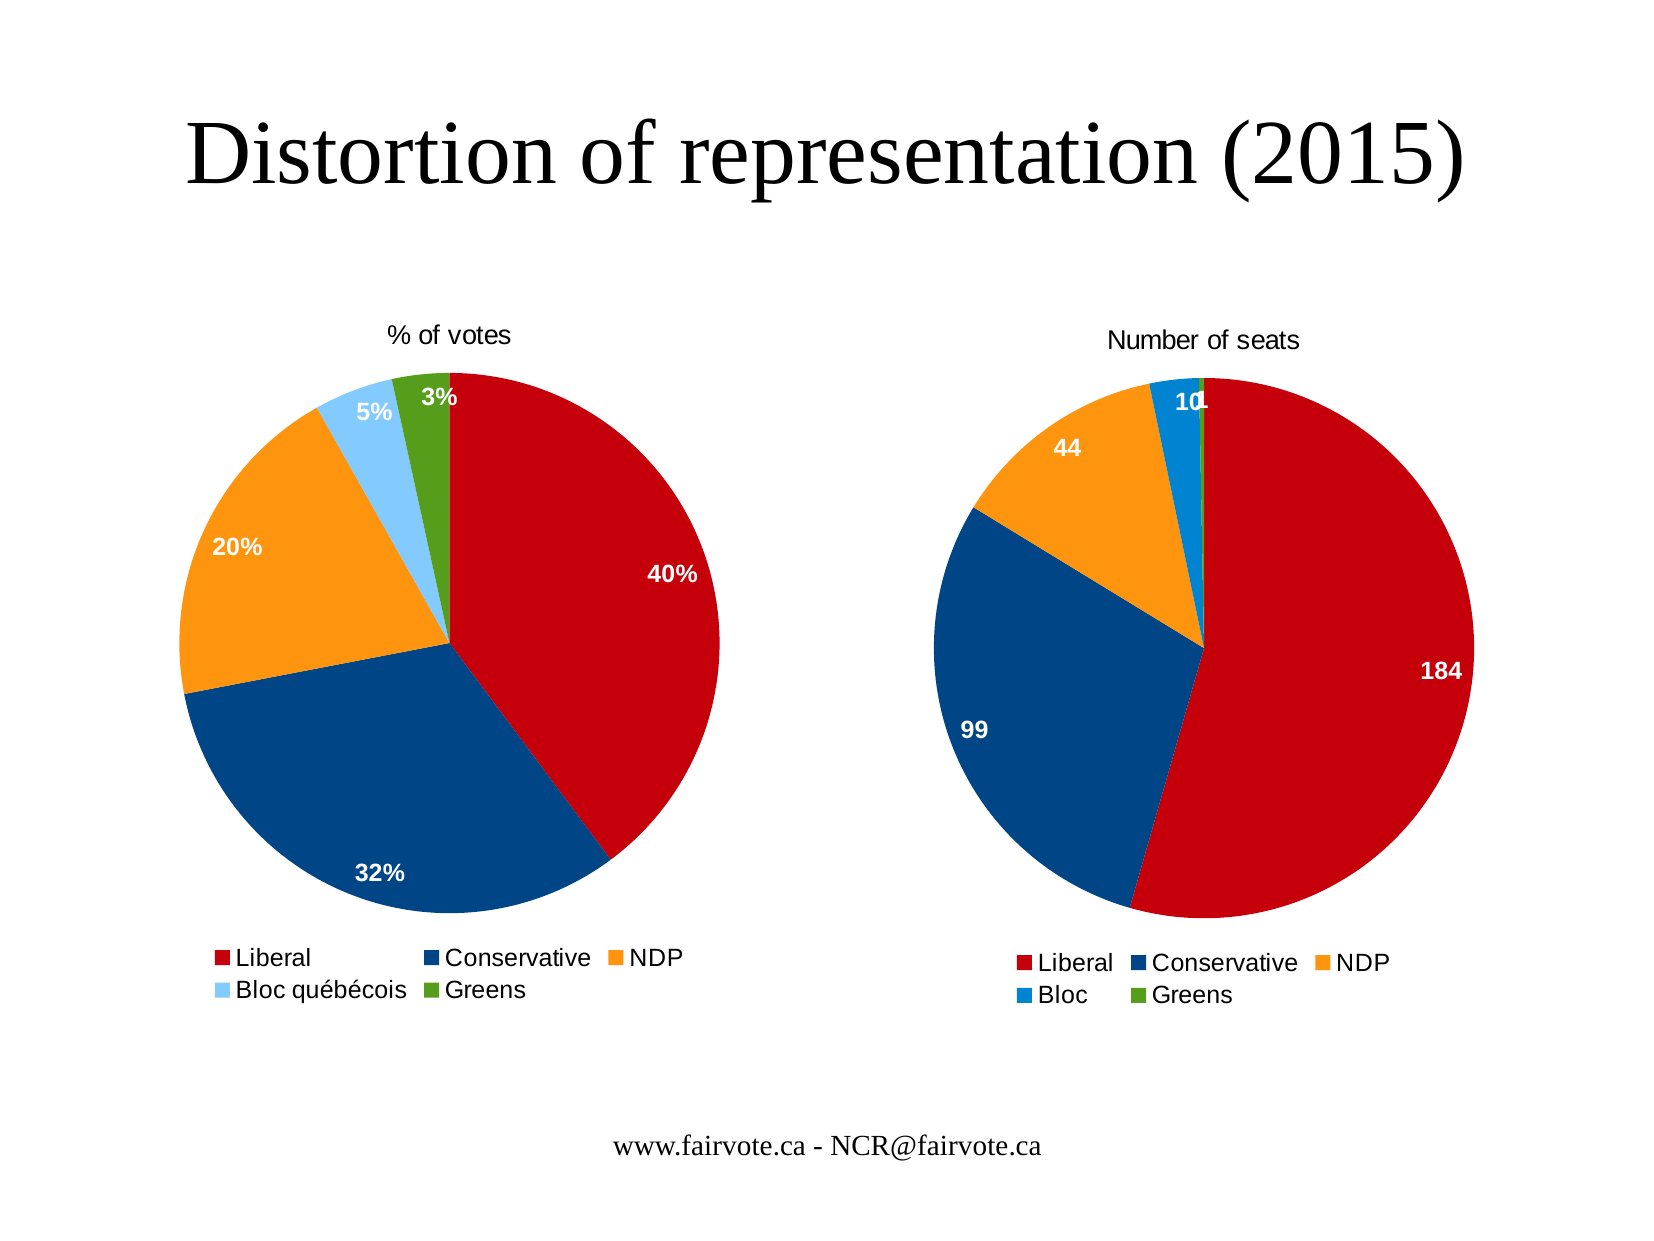

# Distortion of representation (2015)
### Chart: % of votes
| Category | Column 1 |
|---|---|
| Liberal | 0.395 |
| Conservative | 0.319 |
| NDP | 0.197 |
| Bloc québécois | 0.047 |
| Greens | 0.034 |
### Chart: Number of seats
| Category | Column 1 |
|---|---|
| Liberal | 184.0 |
| Conservative | 99.0 |
| NDP | 44.0 |
| Bloc | 10.0 |
| Greens | 1.0 |www.fairvote.ca - NCR@fairvote.ca